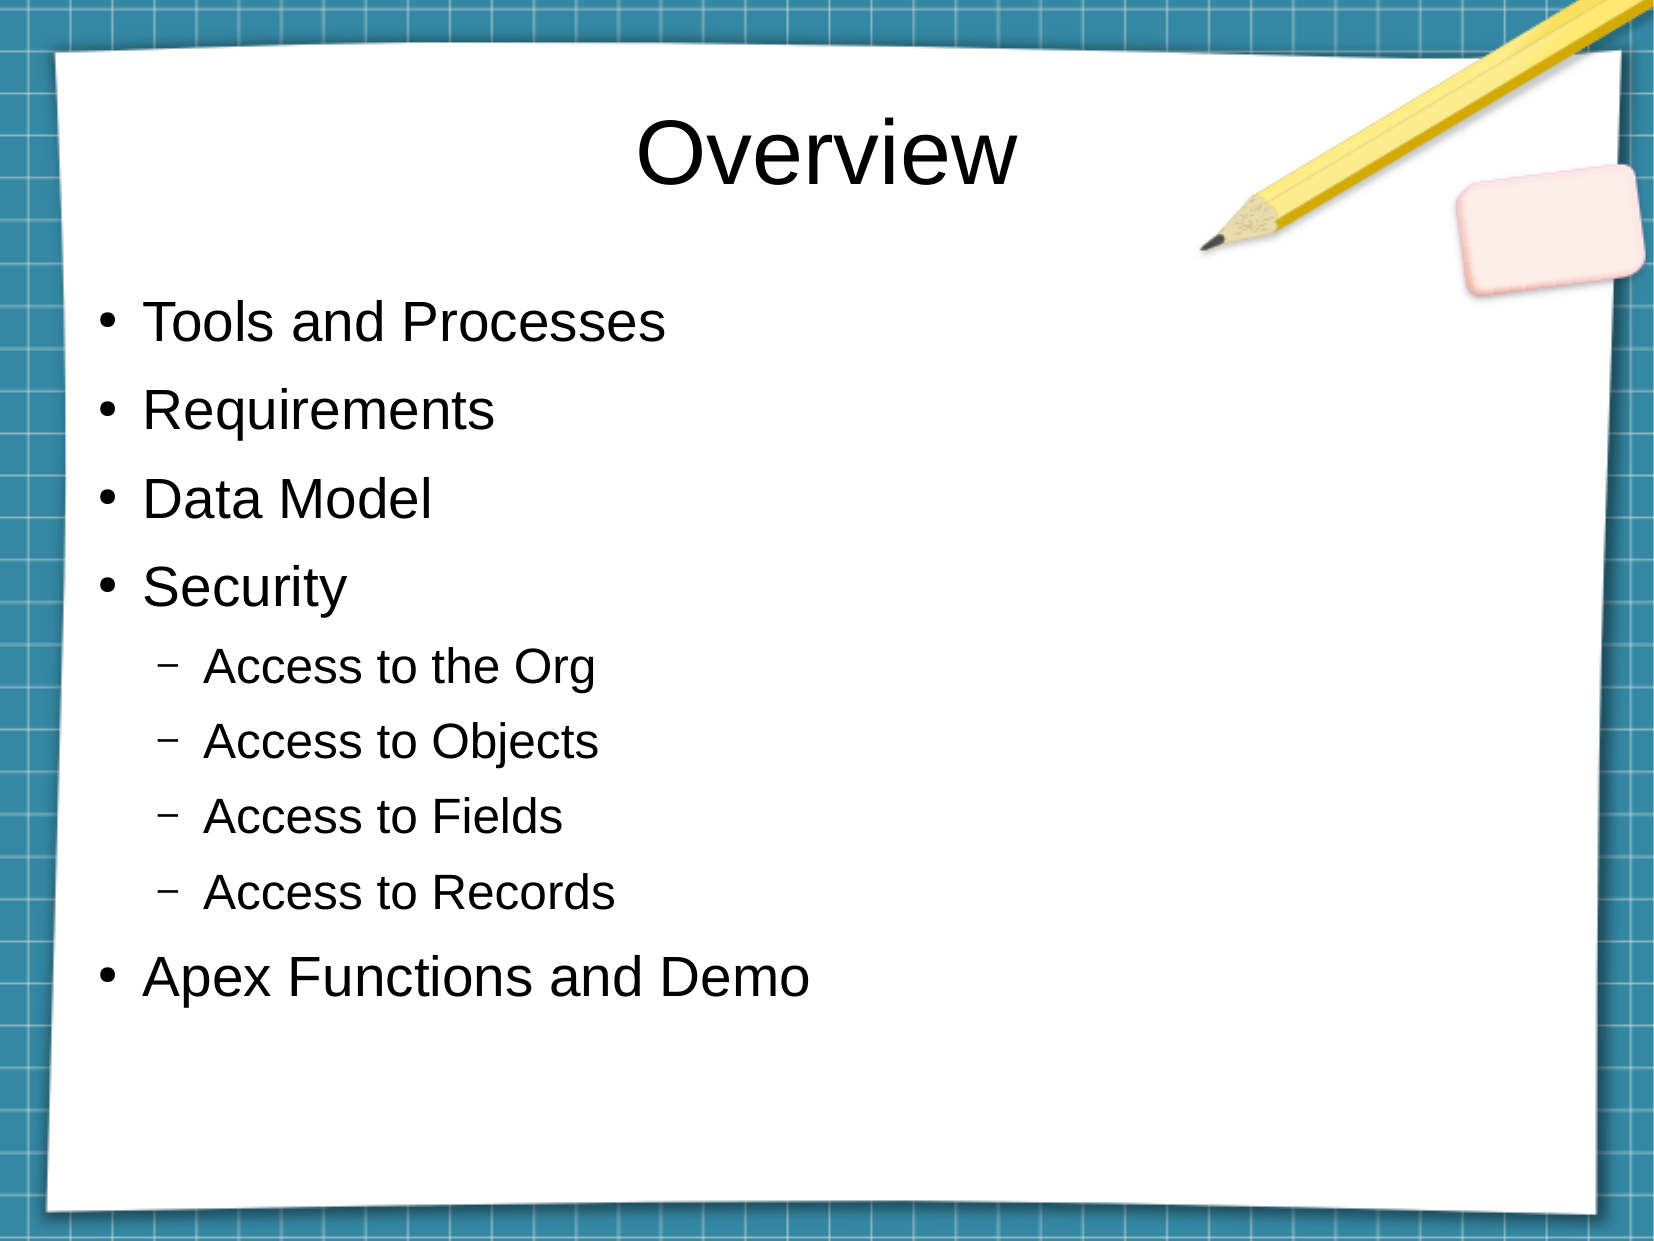

# Overview
Tools and Processes
Requirements
Data Model
Security
Access to the Org
Access to Objects
Access to Fields
Access to Records
Apex Functions and Demo